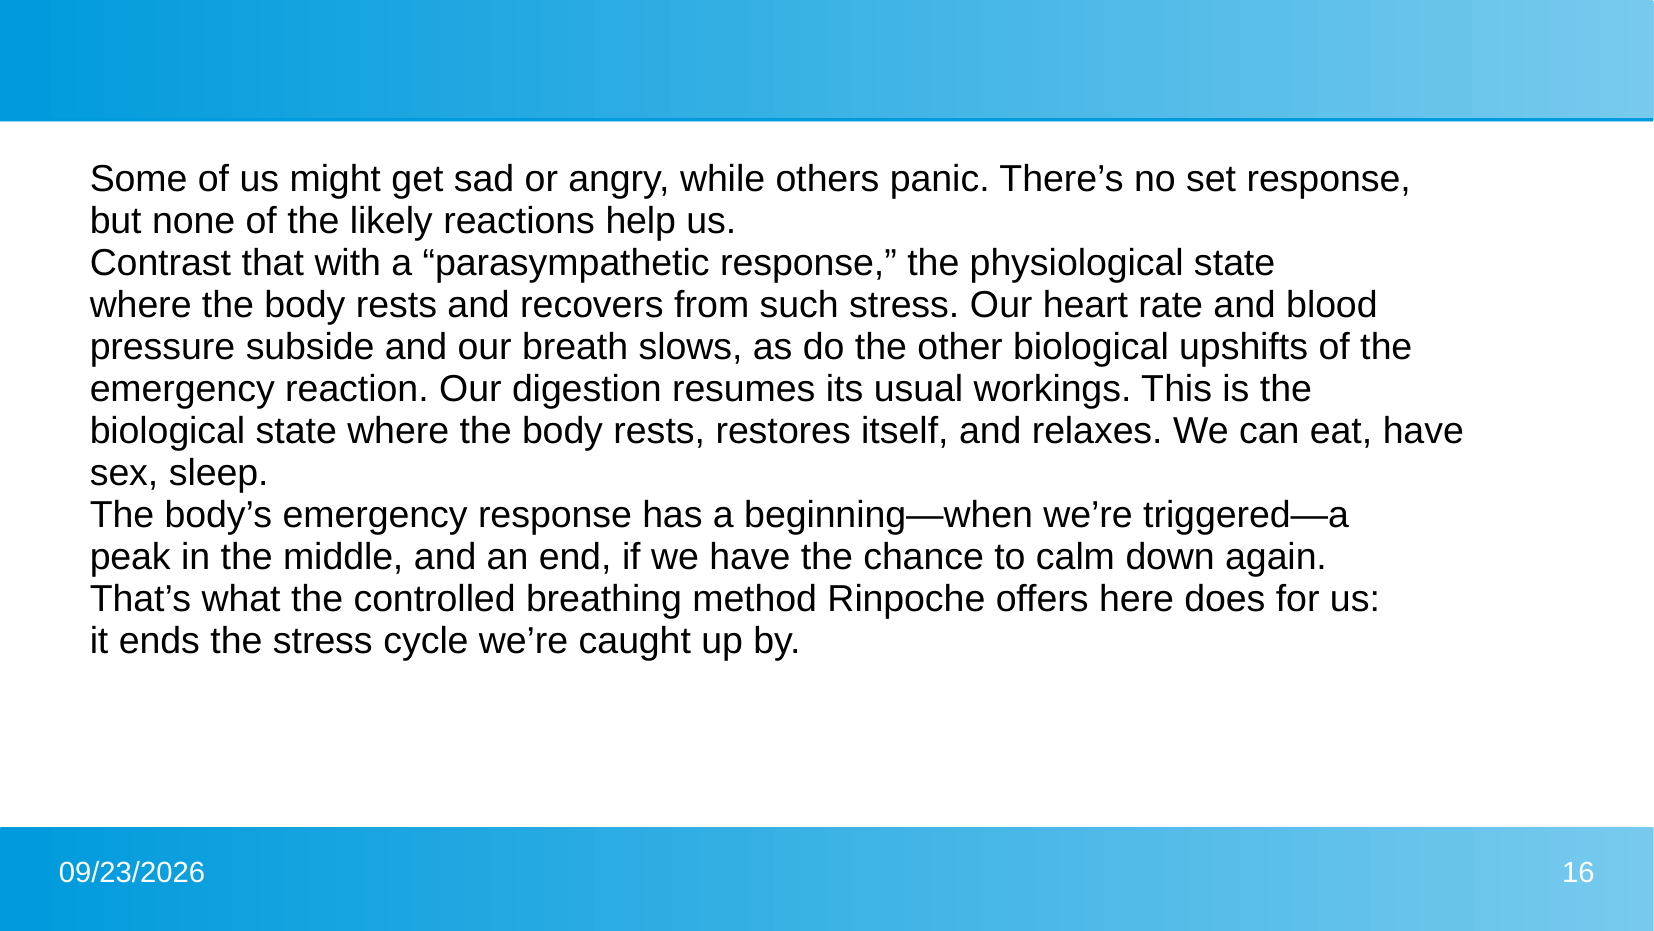

#
Some of us might get sad or angry, while others panic. There’s no set response,
but none of the likely reactions help us.
Contrast that with a “parasympathetic response,” the physiological state
where the body rests and recovers from such stress. Our heart rate and blood
pressure subside and our breath slows, as do the other biological upshifts of the
emergency reaction. Our digestion resumes its usual workings. This is the
biological state where the body rests, restores itself, and relaxes. We can eat, have
sex, sleep.
The body’s emergency response has a beginning—when we’re triggered—a
peak in the middle, and an end, if we have the chance to calm down again.
That’s what the controlled breathing method Rinpoche offers here does for us:
it ends the stress cycle we’re caught up by.
16